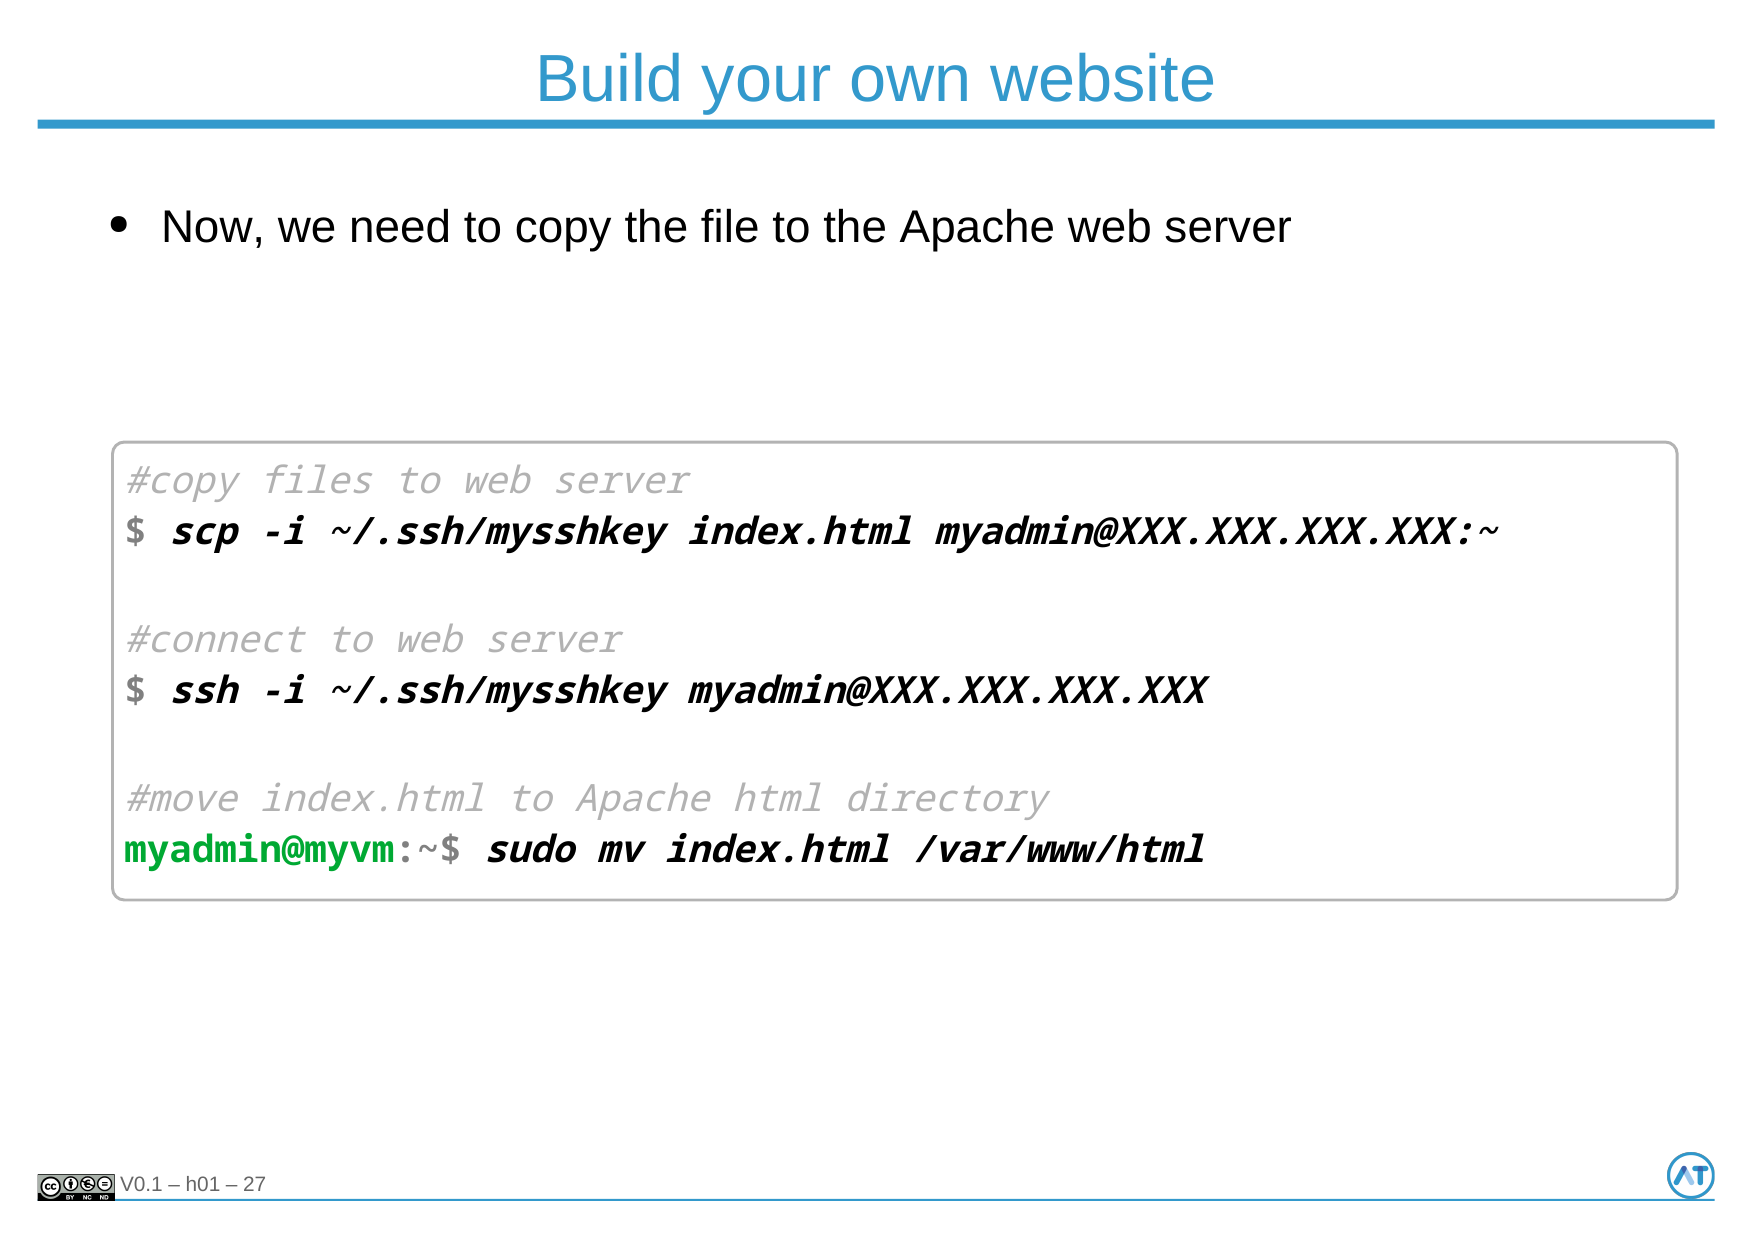

# Build your own website
Now, we need to copy the file to the Apache web server
#copy files to web server
$ scp -i ~/.ssh/mysshkey index.html myadmin@XXX.XXX.XXX.XXX:~
#connect to web server
$ ssh -i ~/.ssh/mysshkey myadmin@XXX.XXX.XXX.XXX
#move index.html to Apache html directory
myadmin@myvm:~$ sudo mv index.html /var/www/html